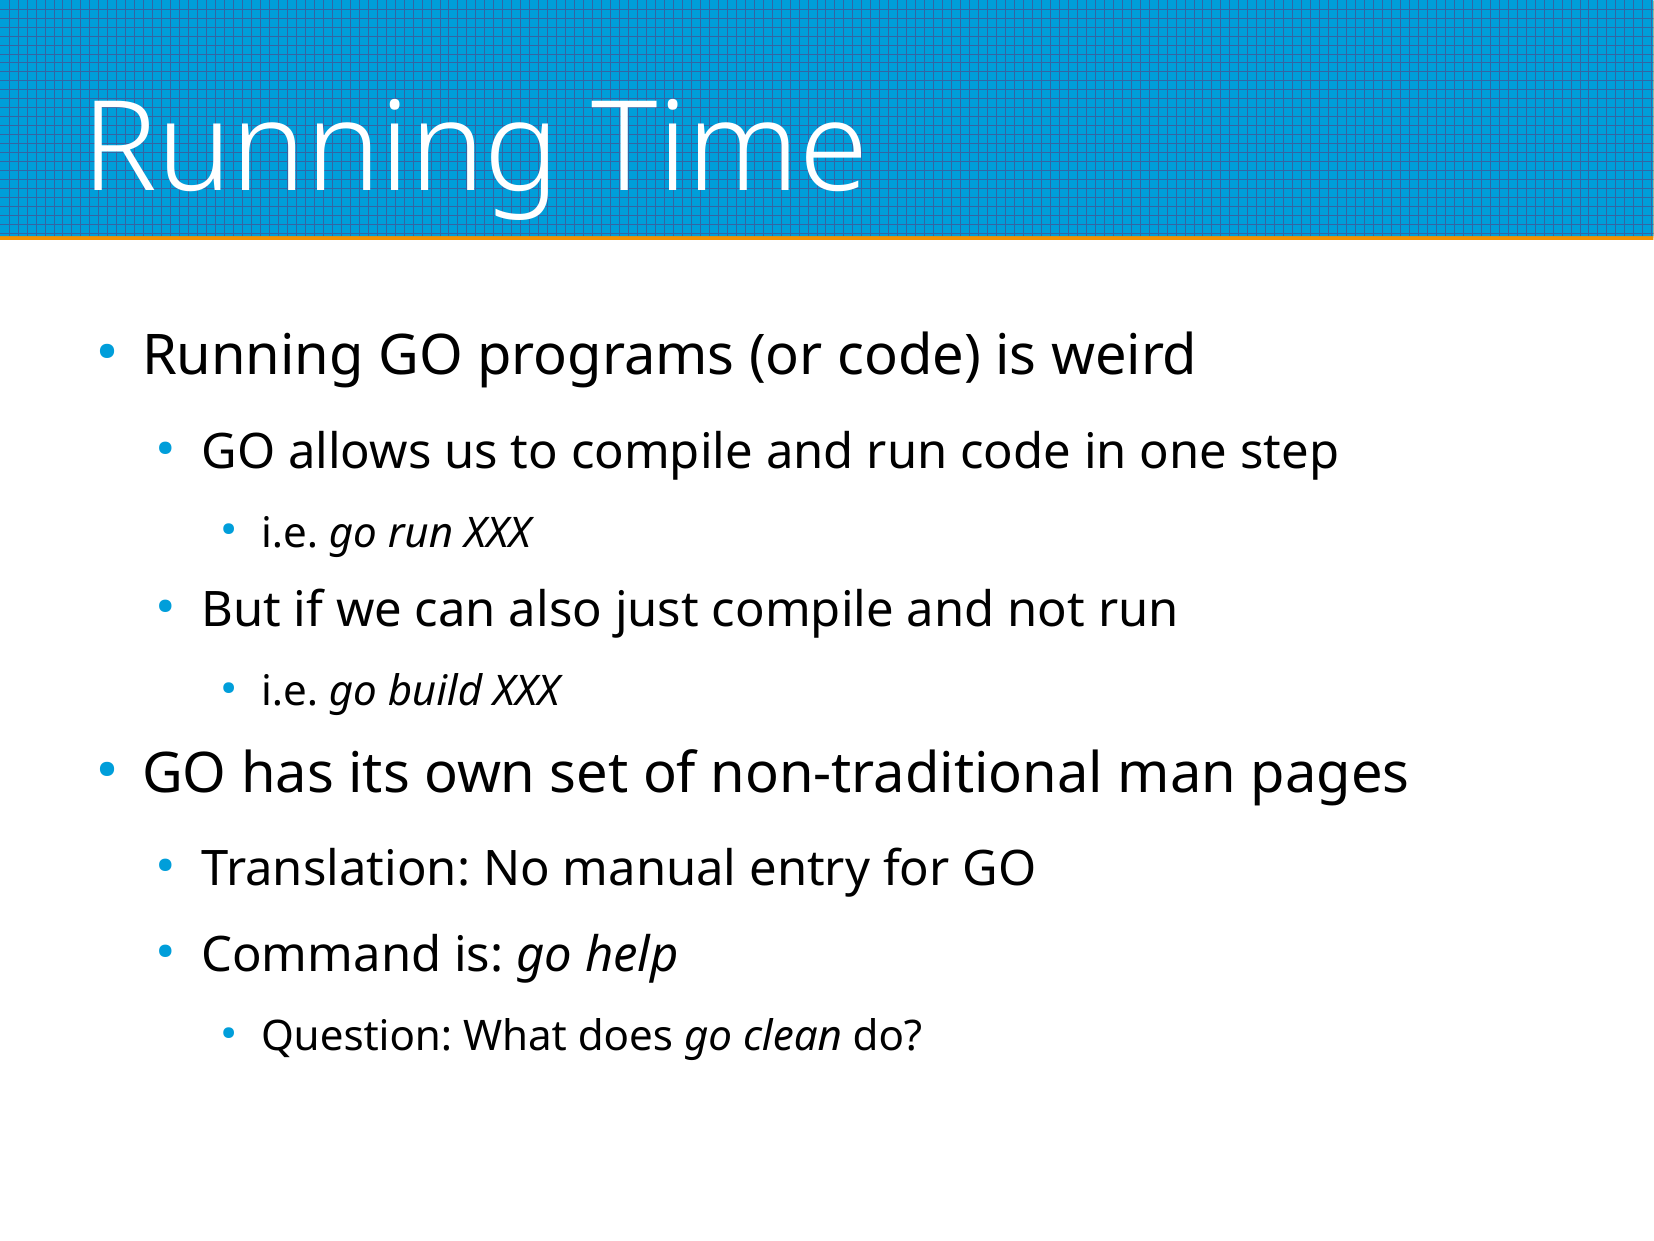

# Running Time
Running GO programs (or code) is weird
GO allows us to compile and run code in one step
i.e. go run XXX
But if we can also just compile and not run
i.e. go build XXX
GO has its own set of non-traditional man pages
Translation: No manual entry for GO
Command is: go help
Question: What does go clean do?